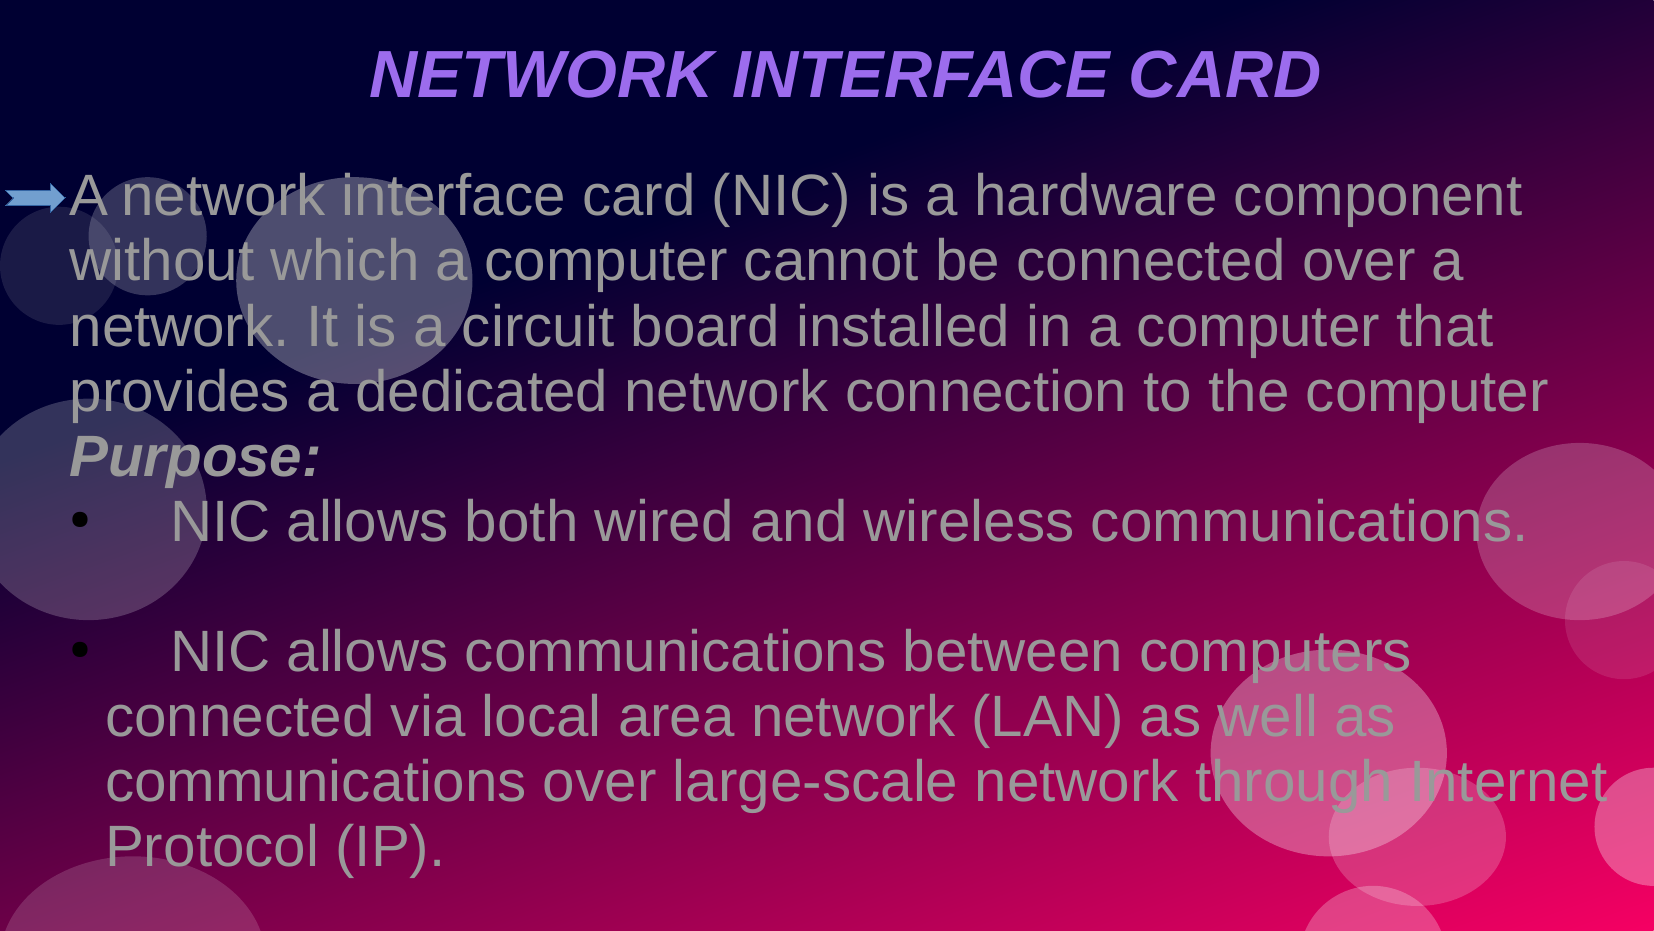

NETWORK INTERFACE CARD
A network interface card (NIC) is a hardware component without which a computer cannot be connected over a network. It is a circuit board installed in a computer that provides a dedicated network connection to the computer
Purpose:
 NIC allows both wired and wireless communications.
 NIC allows communications between computers connected via local area network (LAN) as well as communications over large-scale network through Internet Protocol (IP).